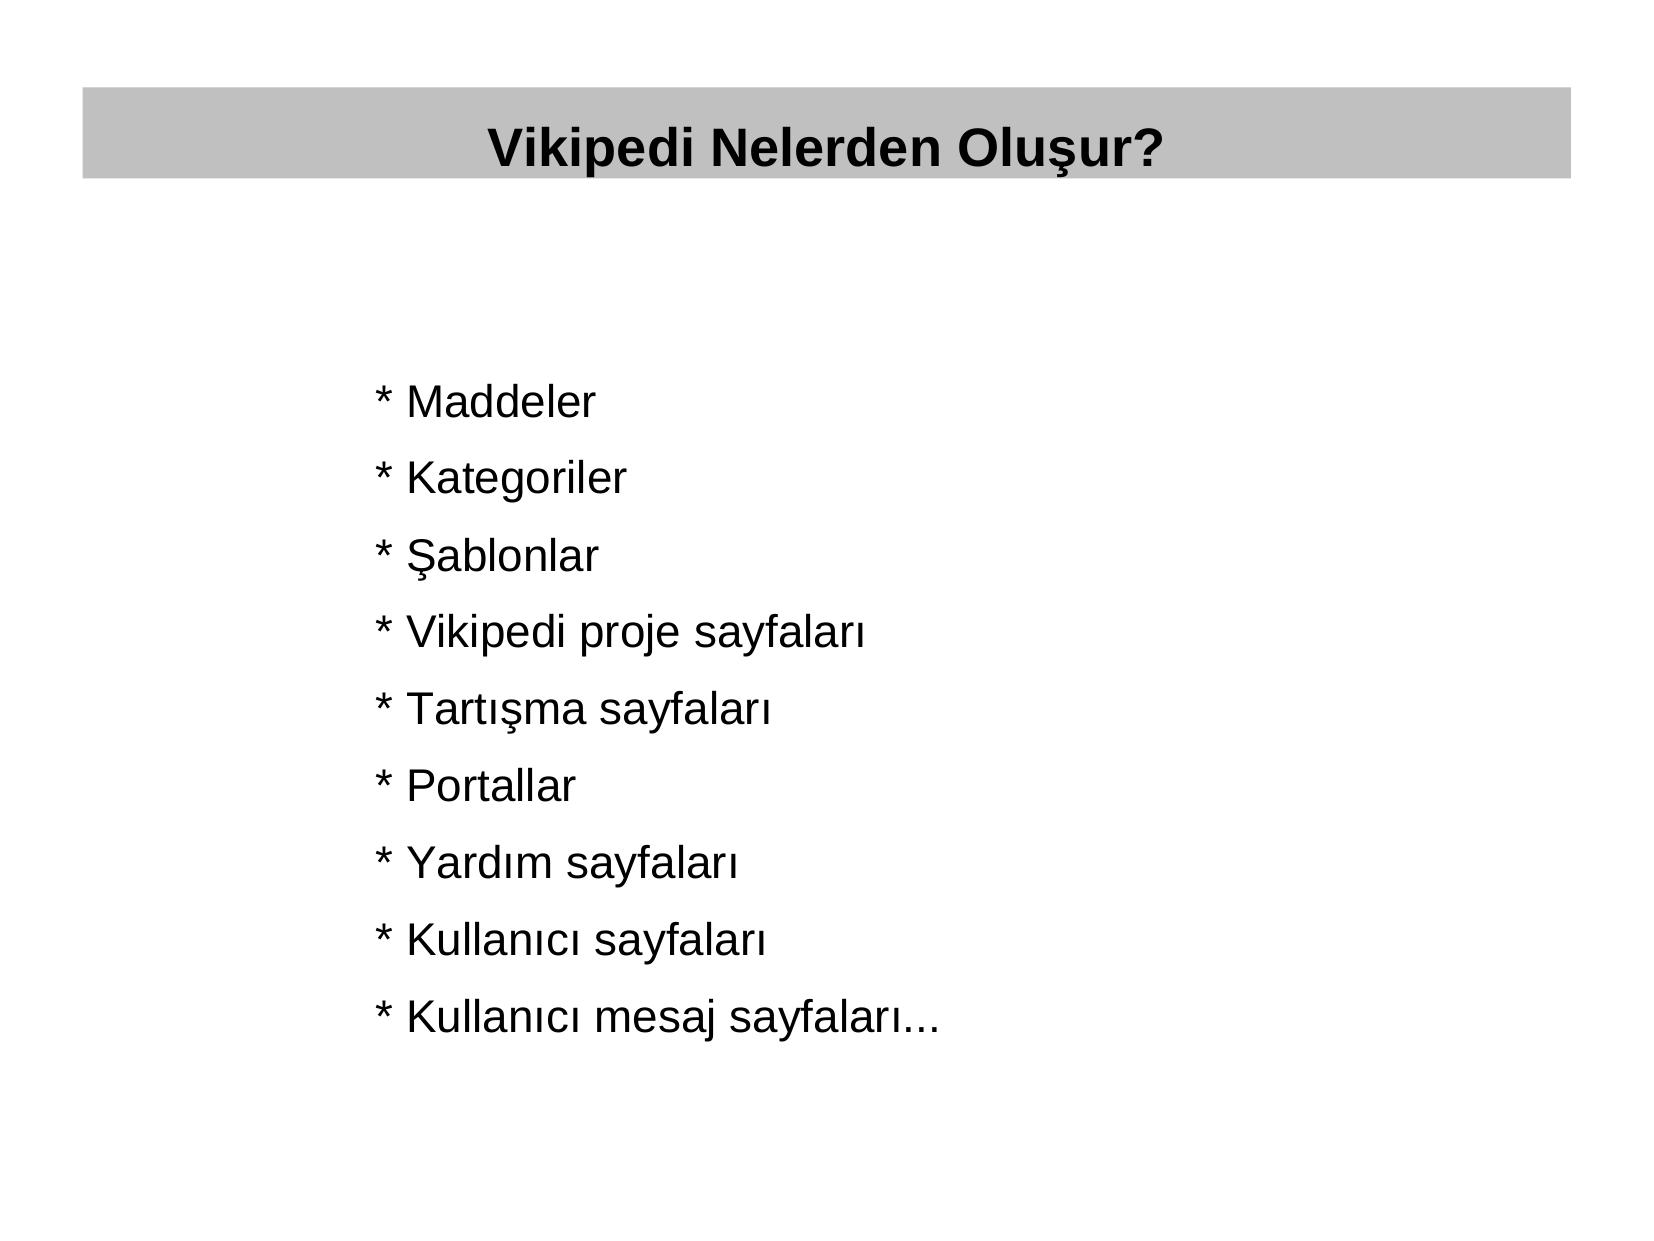

# Vikipedi Nelerden Oluşur?
 * Maddeler
 * Kategoriler
 * Şablonlar
 * Vikipedi proje sayfaları
 * Tartışma sayfaları
 * Portallar
 * Yardım sayfaları
 * Kullanıcı sayfaları
 * Kullanıcı mesaj sayfaları...